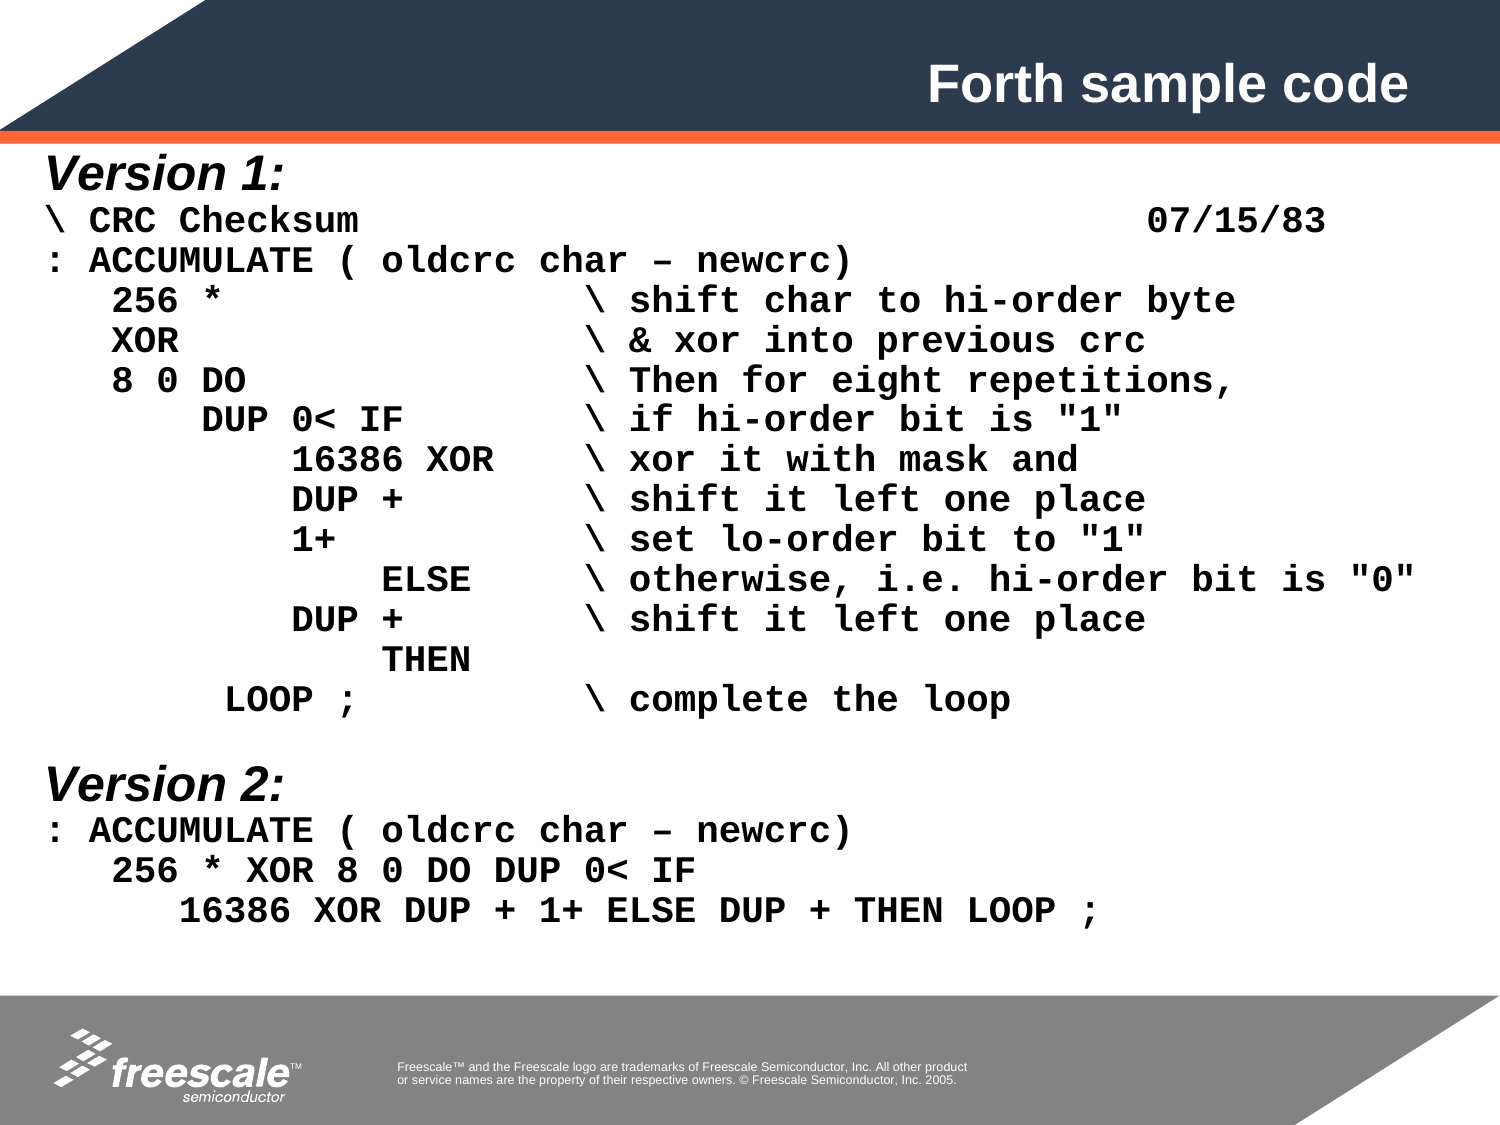

# Forth sample code
Version 1:
\ CRC Checksum 07/15/83
: ACCUMULATE ( oldcrc char – newcrc)
 256 * \ shift char to hi-order byte
 XOR \ & xor into previous crc
 8 0 DO \ Then for eight repetitions,
 DUP 0< IF \ if hi-order bit is "1"
 16386 XOR \ xor it with mask and
 DUP + \ shift it left one place
 1+ \ set lo-order bit to "1"
 ELSE \ otherwise, i.e. hi-order bit is "0"
 DUP + \ shift it left one place
 THEN
 LOOP ; \ complete the loop
Version 2:
: ACCUMULATE ( oldcrc char – newcrc)
 256 * XOR 8 0 DO DUP 0< IF
 16386 XOR DUP + 1+ ELSE DUP + THEN LOOP ;